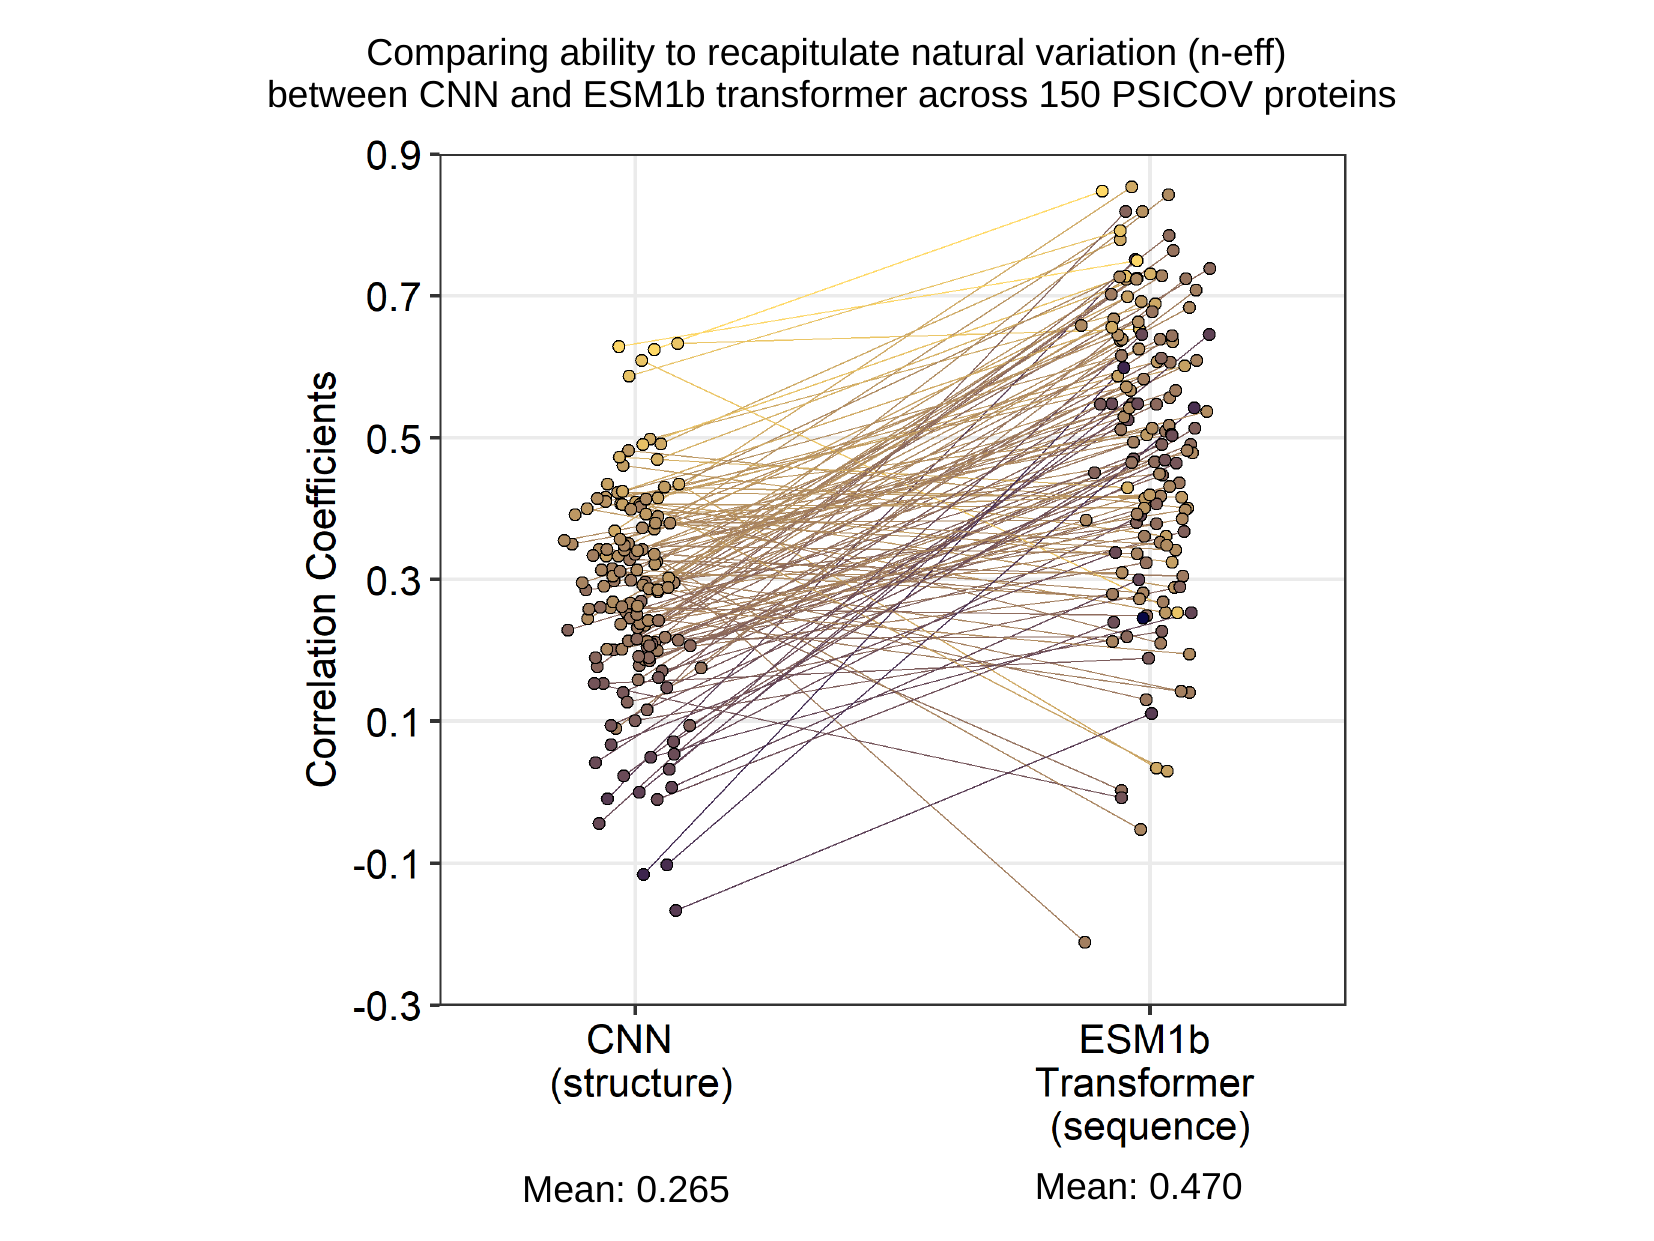

Comparing ability to recapitulate natural variation (n-eff)
 between CNN and ESM1b transformer across 150 PSICOV proteins
Mean: 0.470
Mean: 0.265